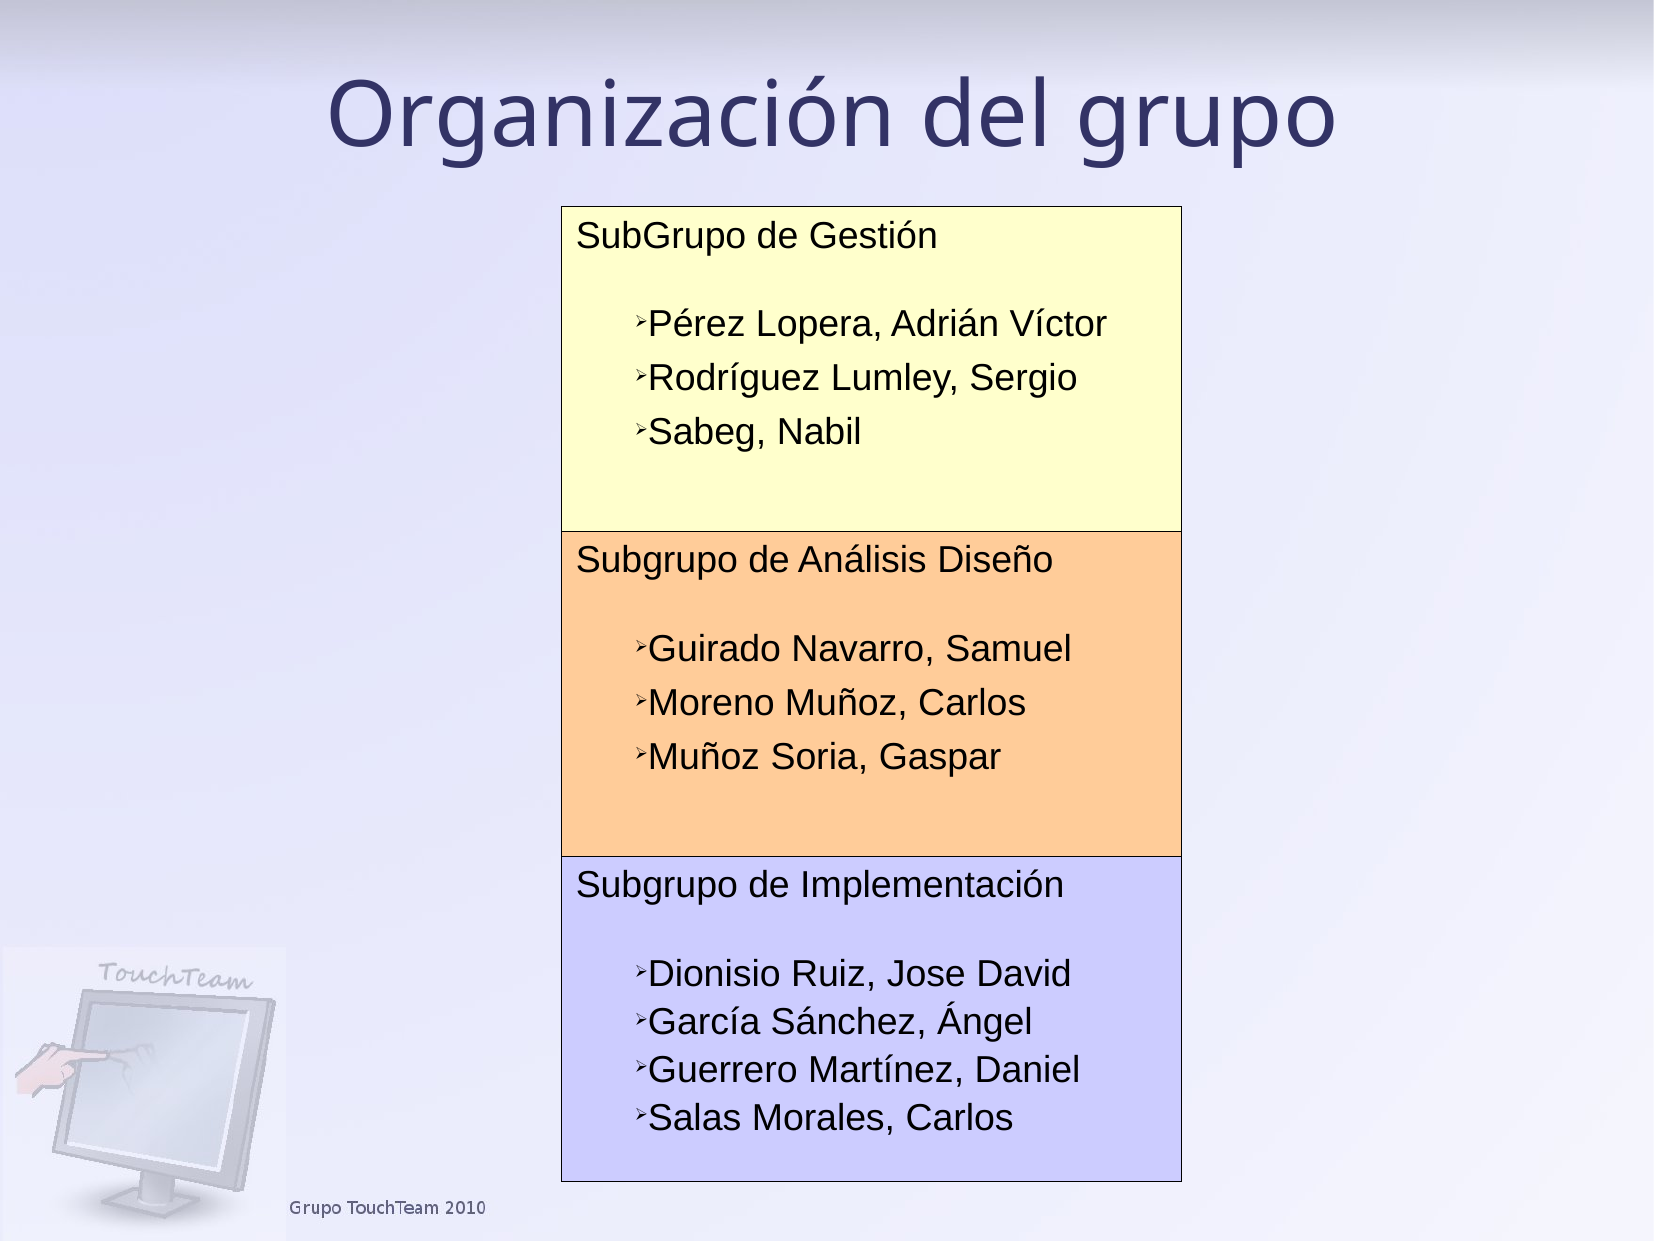

# Organización del grupo
SubGrupo de Gestión
Pérez Lopera, Adrián Víctor
Rodríguez Lumley, Sergio
Sabeg, Nabil
Subgrupo de Análisis Diseño
Guirado Navarro, Samuel
Moreno Muñoz, Carlos
Muñoz Soria, Gaspar
Subgrupo de Implementación
Dionisio Ruiz, Jose David
García Sánchez, Ángel
Guerrero Martínez, Daniel
Salas Morales, Carlos